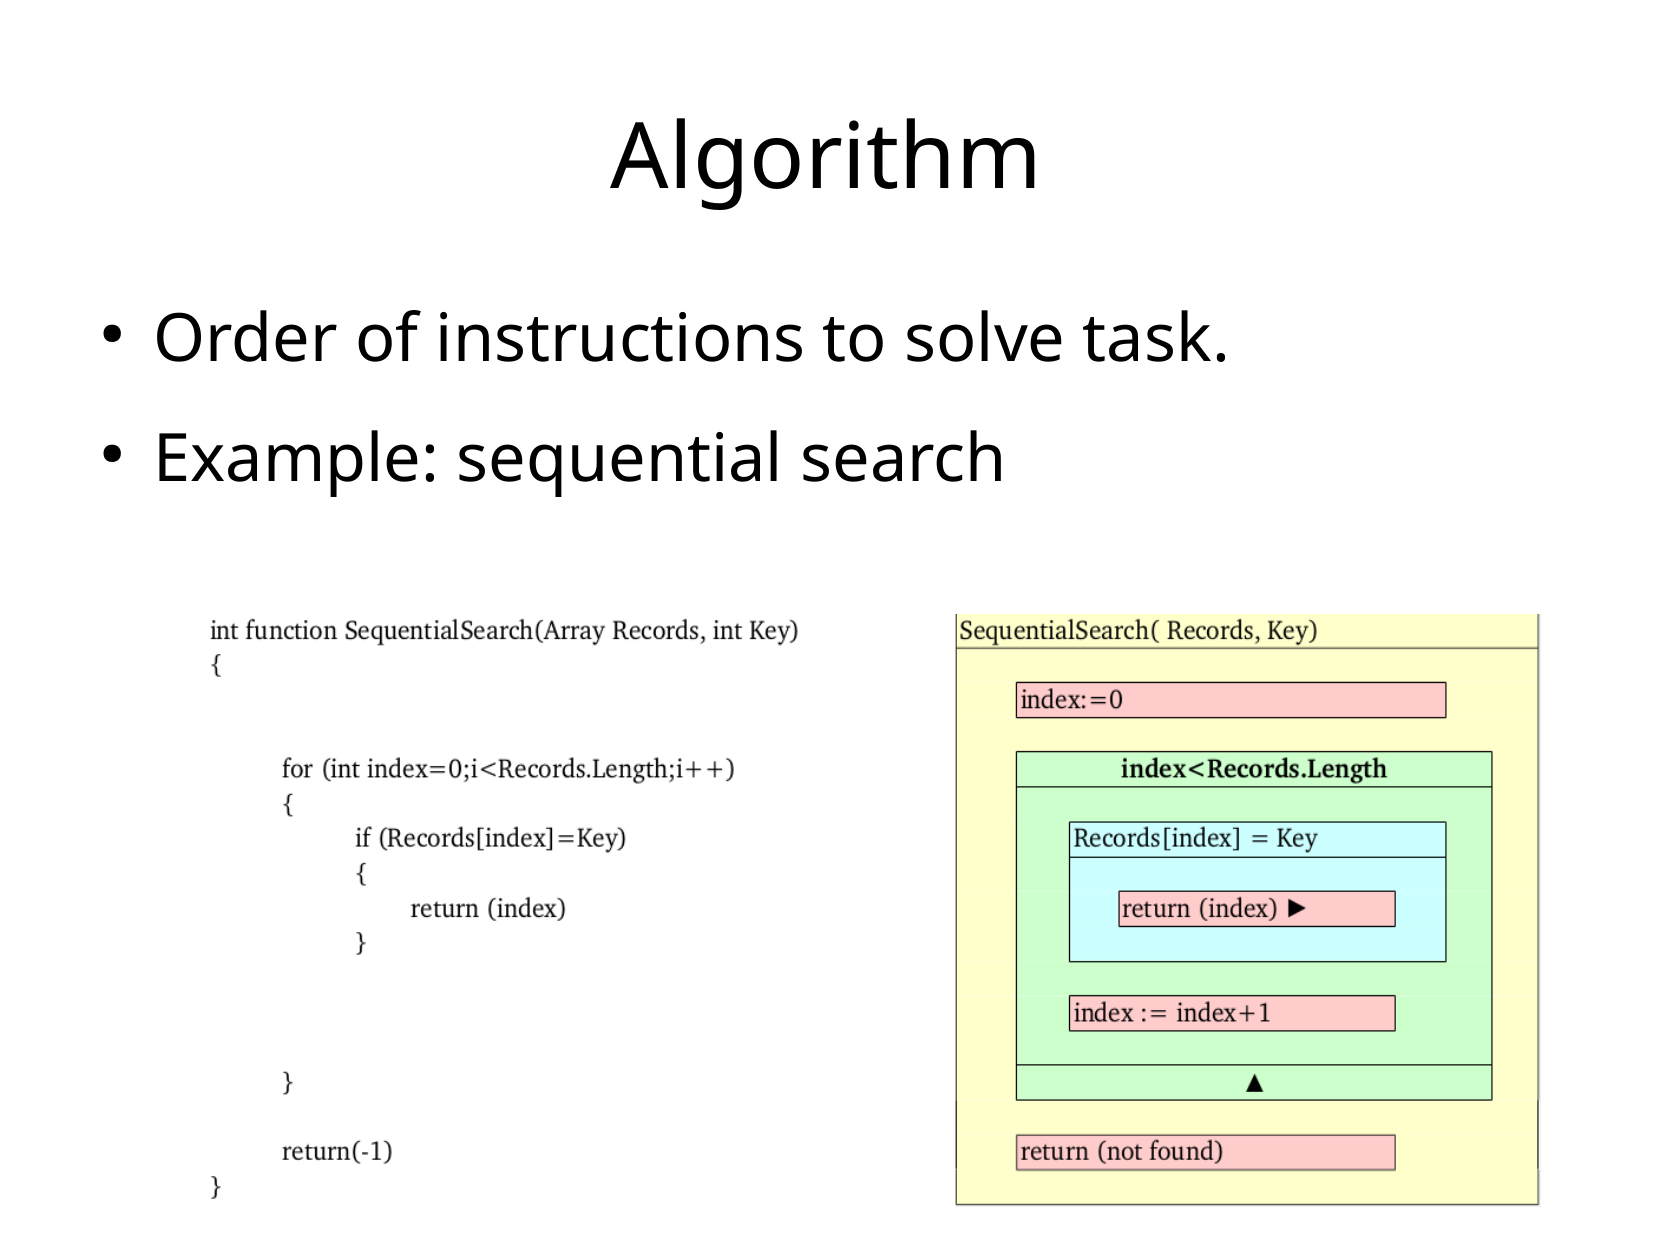

# Algorithm
Order of instructions to solve task.
Example: sequential search